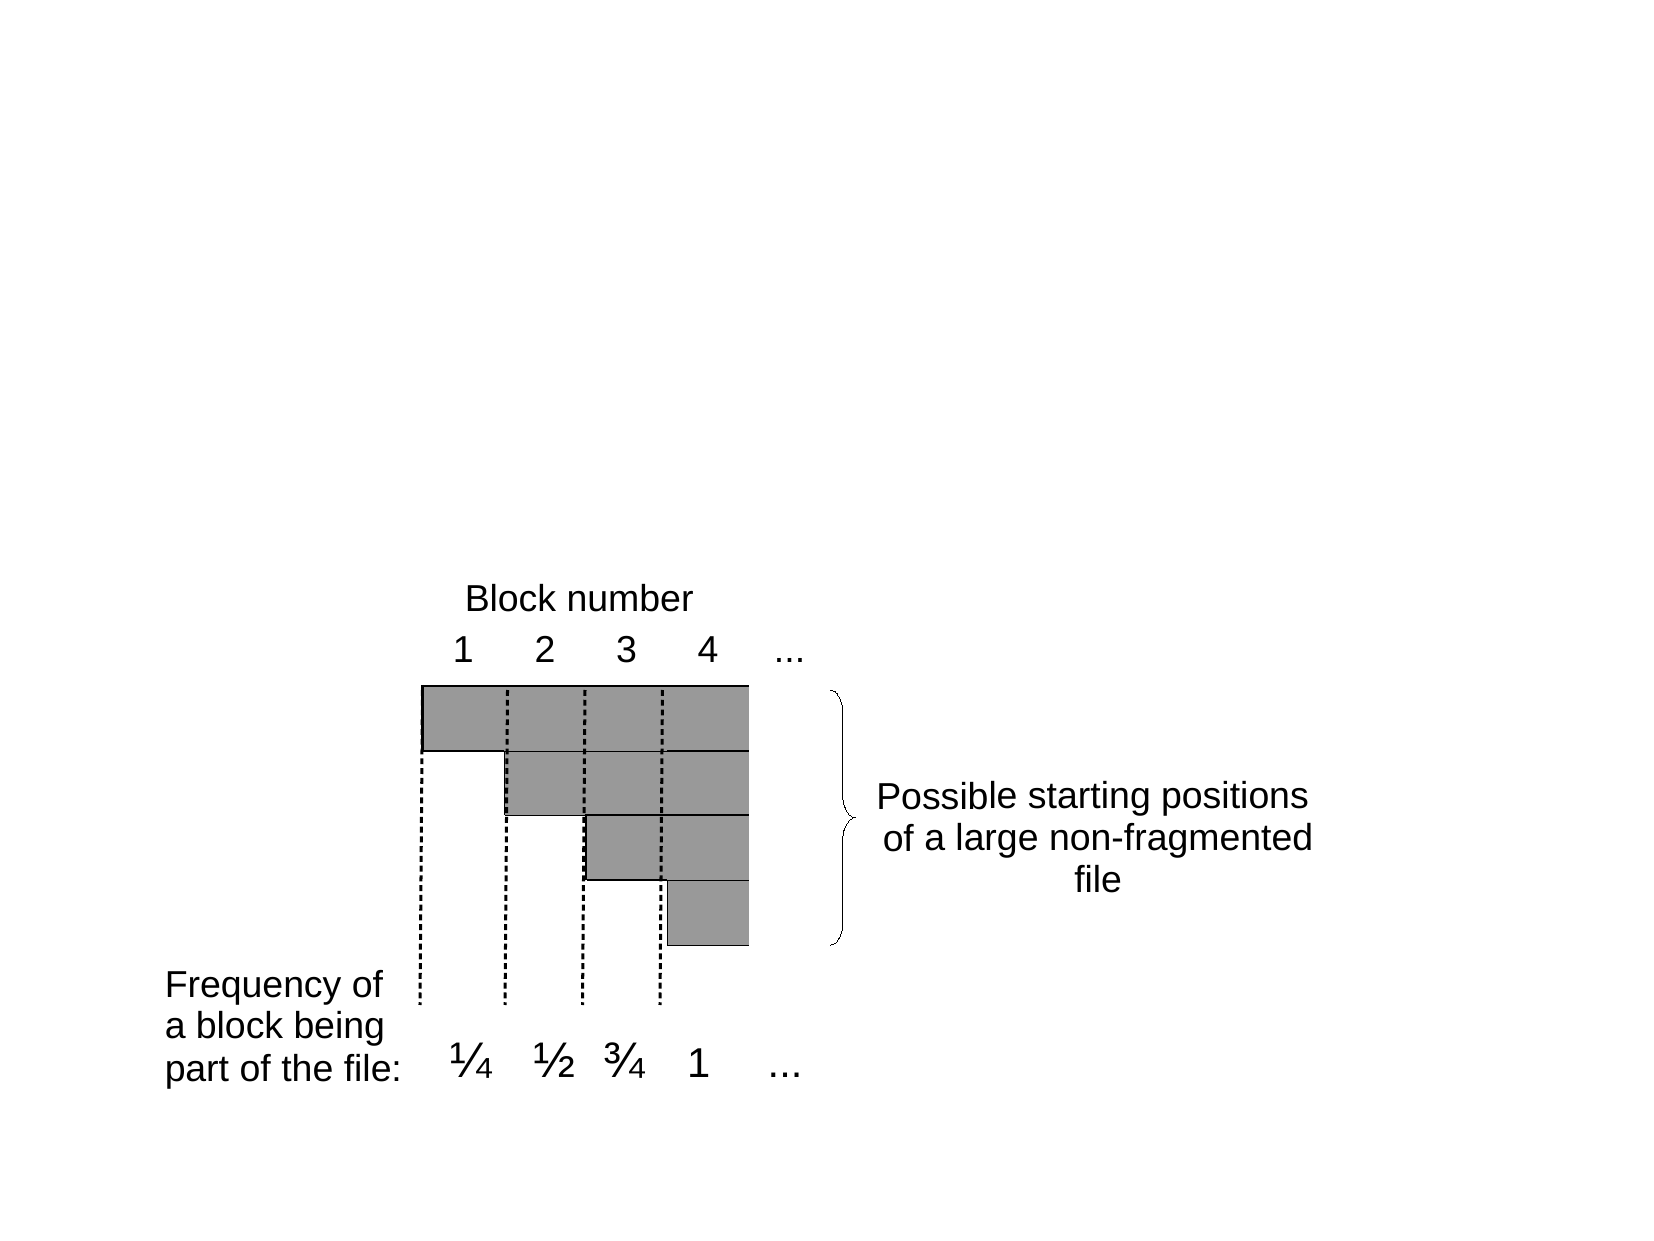

Block number
| 1 | 2 | 3 | 4 | ... |
| --- | --- | --- | --- | --- |
| | | | | |
| | | | | |
| | | | | |
| | | | | |
Possible starting positions
of a large non-fragmented file
Frequency of a block being part of the file:
¼ ½ ¾ 1 ...